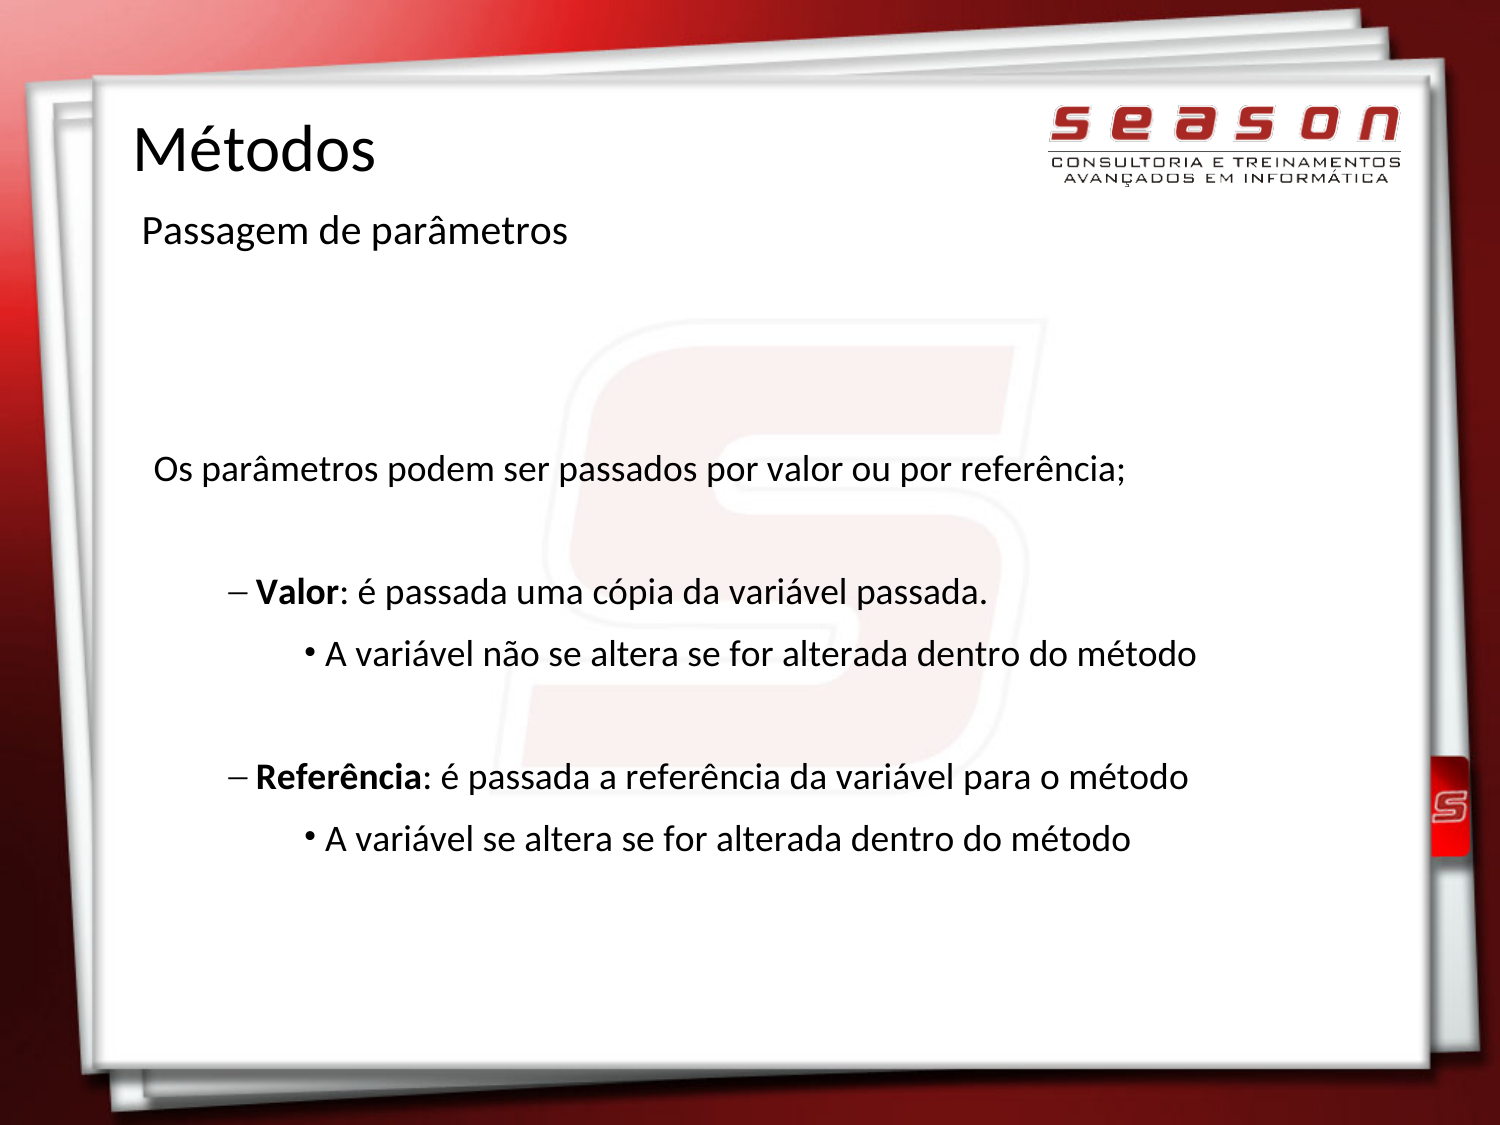

# Métodos
Passagem de parâmetros
Os parâmetros podem ser passados por valor ou por referência;
 Valor: é passada uma cópia da variável passada.
 A variável não se altera se for alterada dentro do método
 Referência: é passada a referência da variável para o método
 A variável se altera se for alterada dentro do método